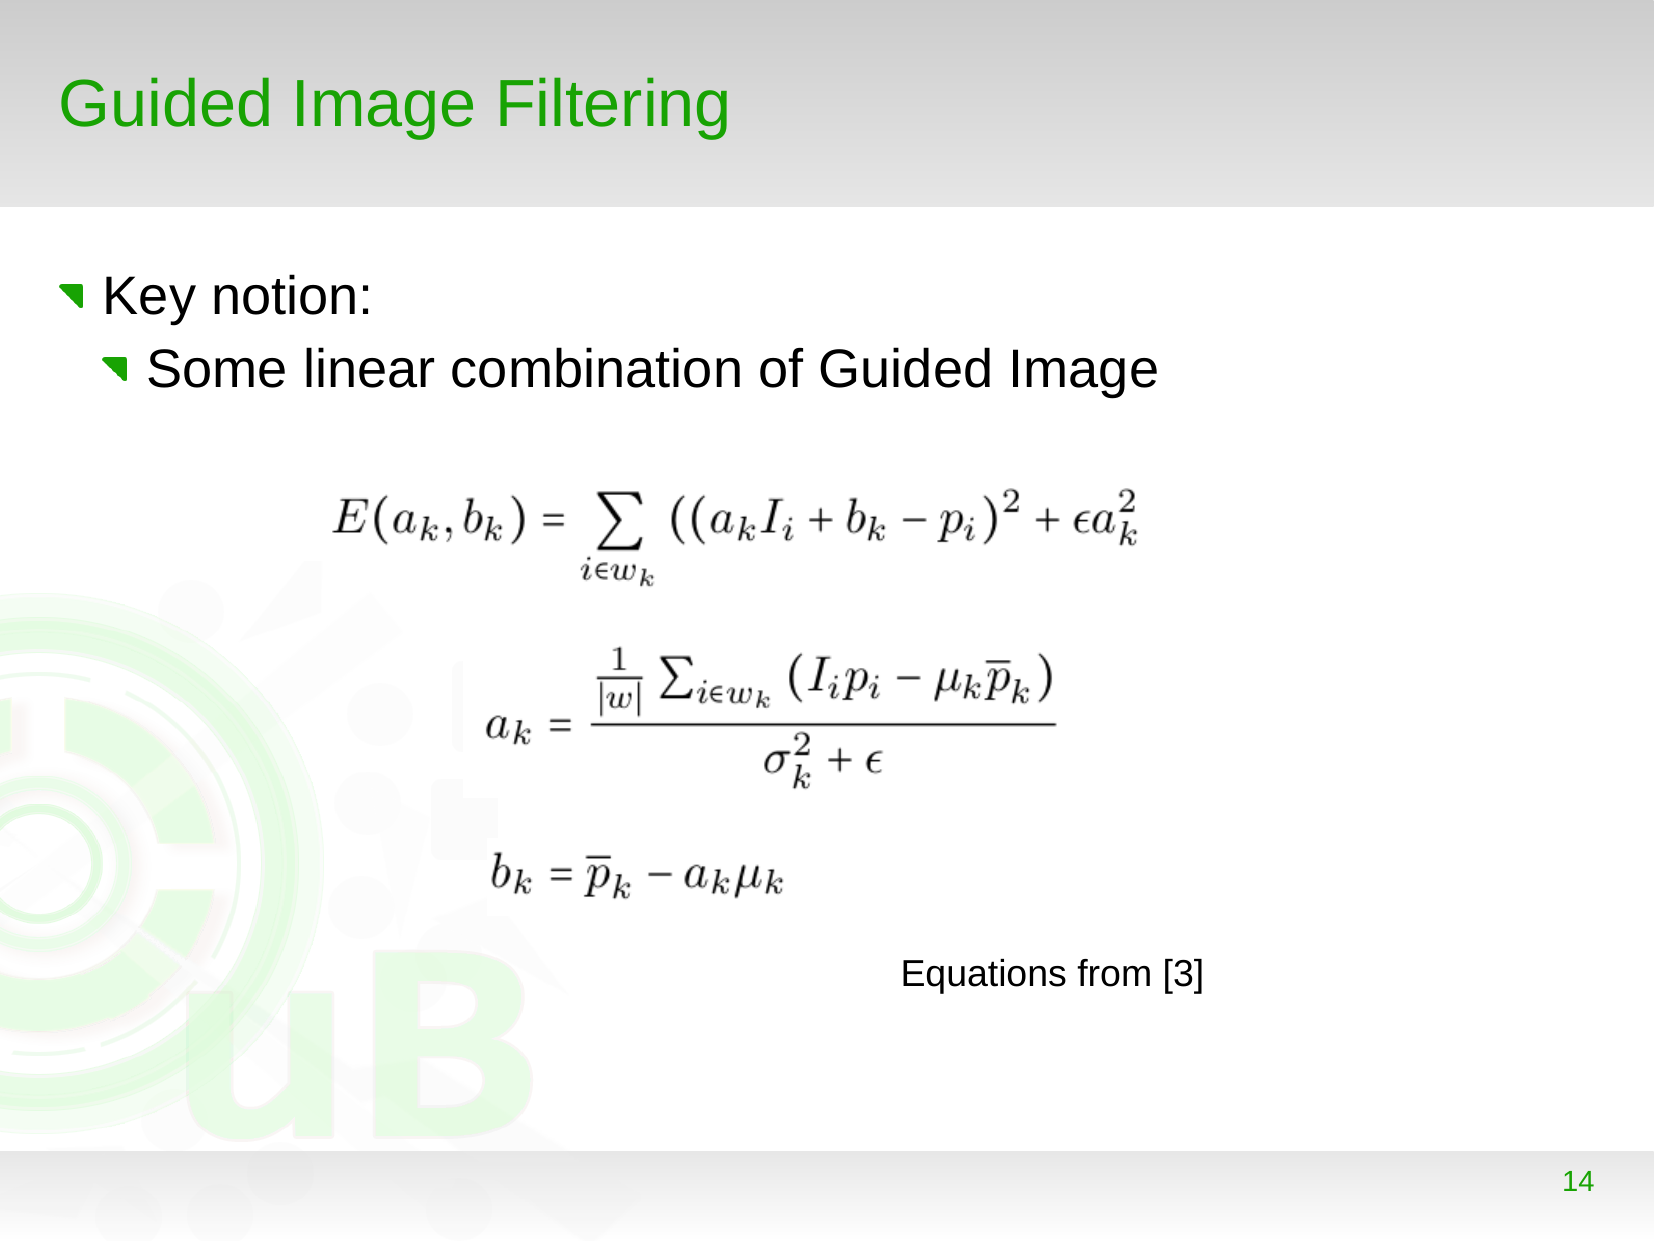

# Guided Image Filtering
Key notion:
Some linear combination of Guided Image
Equations from [3]
14